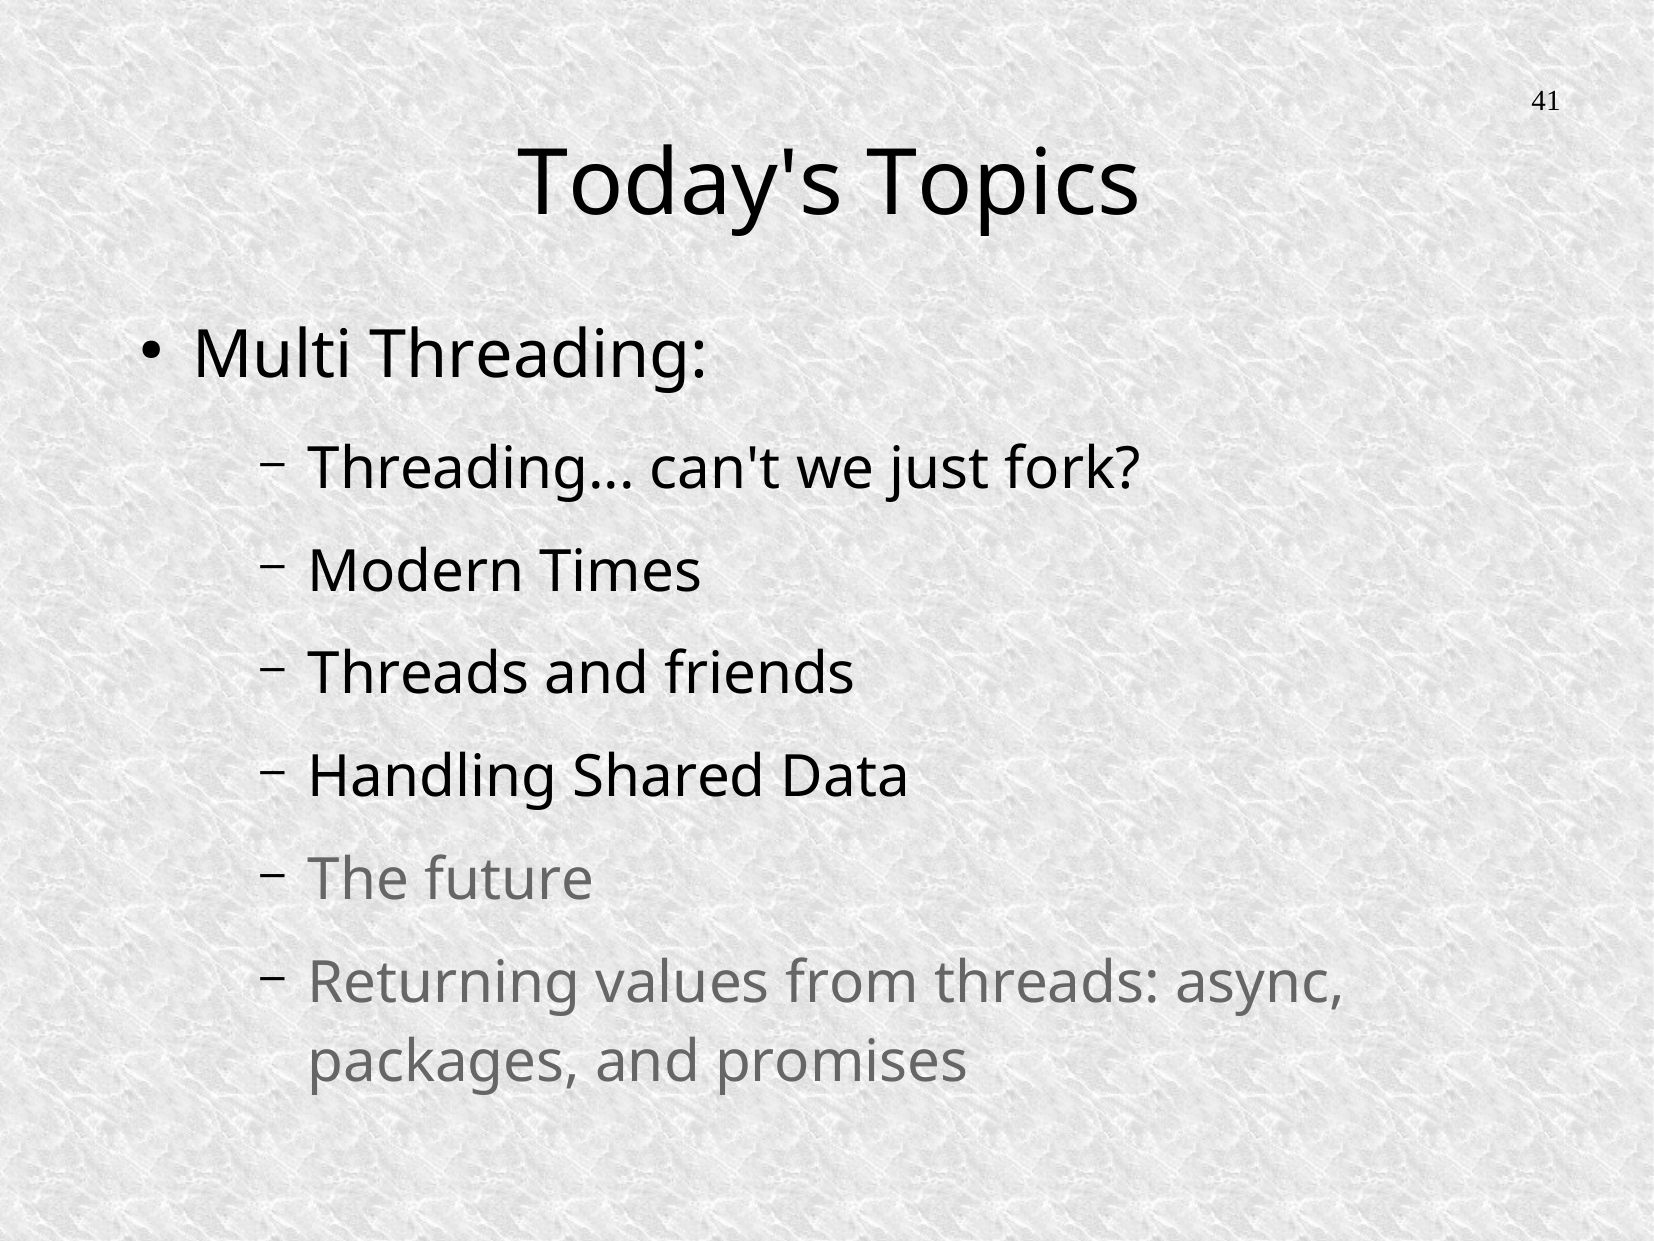

# Today's Topics
41
Multi Threading:
Threading... can't we just fork?
Modern Times
Threads and friends
Handling Shared Data
The future
Returning values from threads: async, packages, and promises